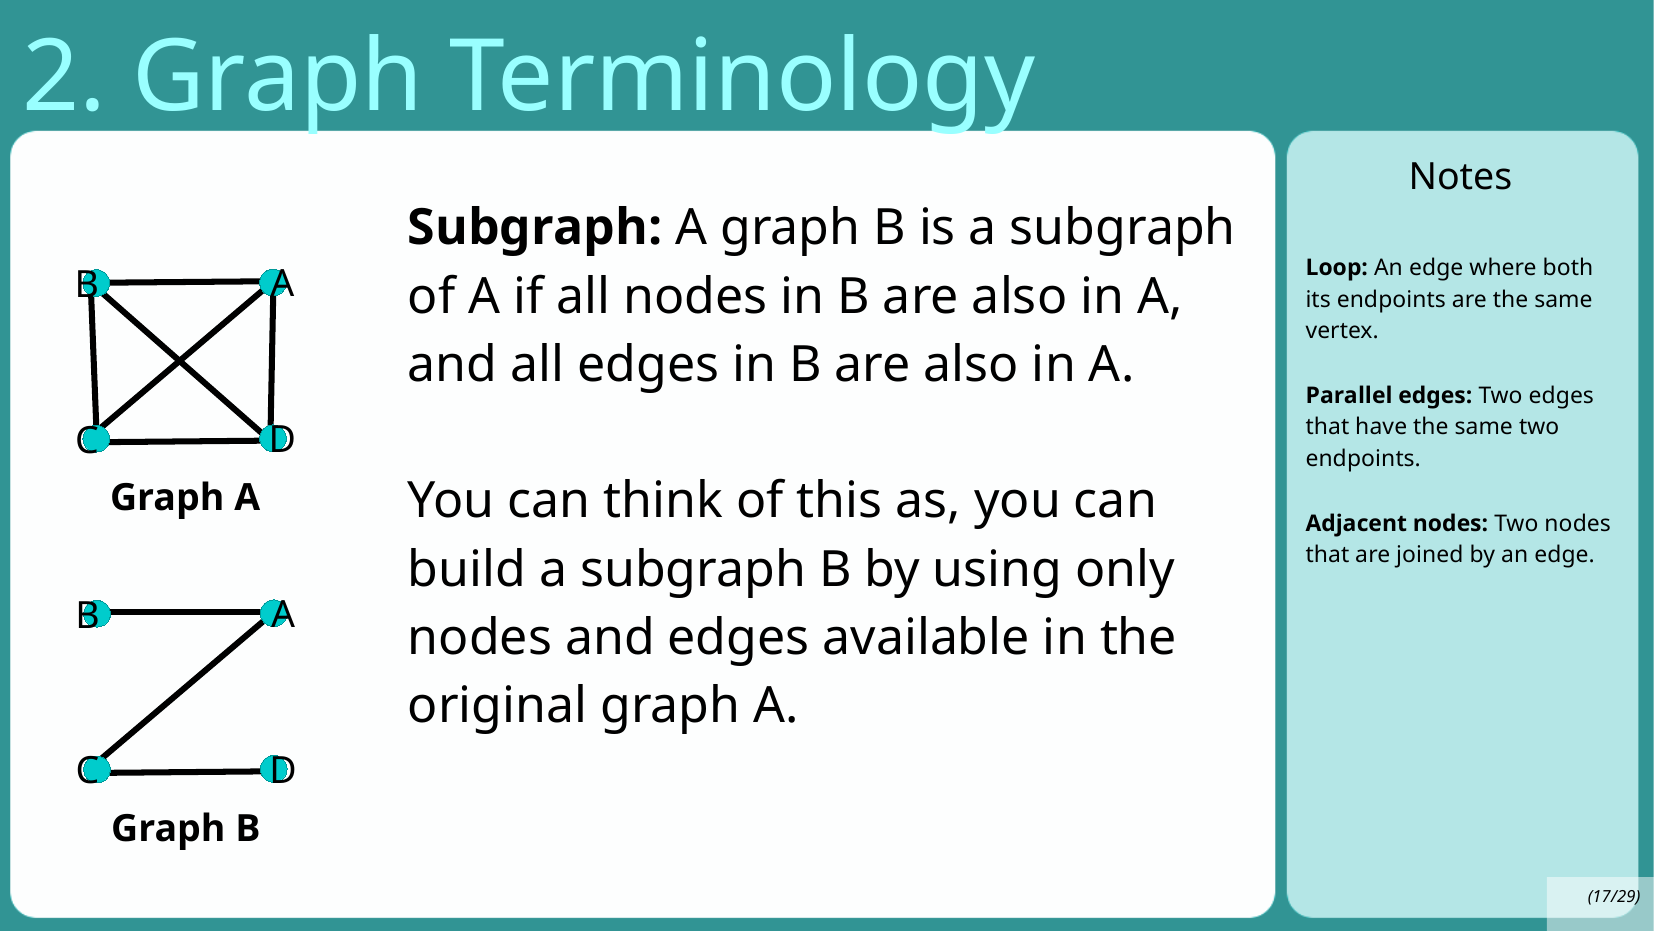

# 2. Graph Terminology
Notes
Loop: An edge where both its endpoints are the same vertex.
Parallel edges: Two edges that have the same two endpoints.
Adjacent nodes: Two nodes that are joined by an edge.
Subgraph: A graph B is a subgraph of A if all nodes in B are also in A, and all edges in B are also in A.
You can think of this as, you can build a subgraph B by using only nodes and edges available in the original graph A.
A
B
D
C
Graph A
A
B
D
C
Graph B